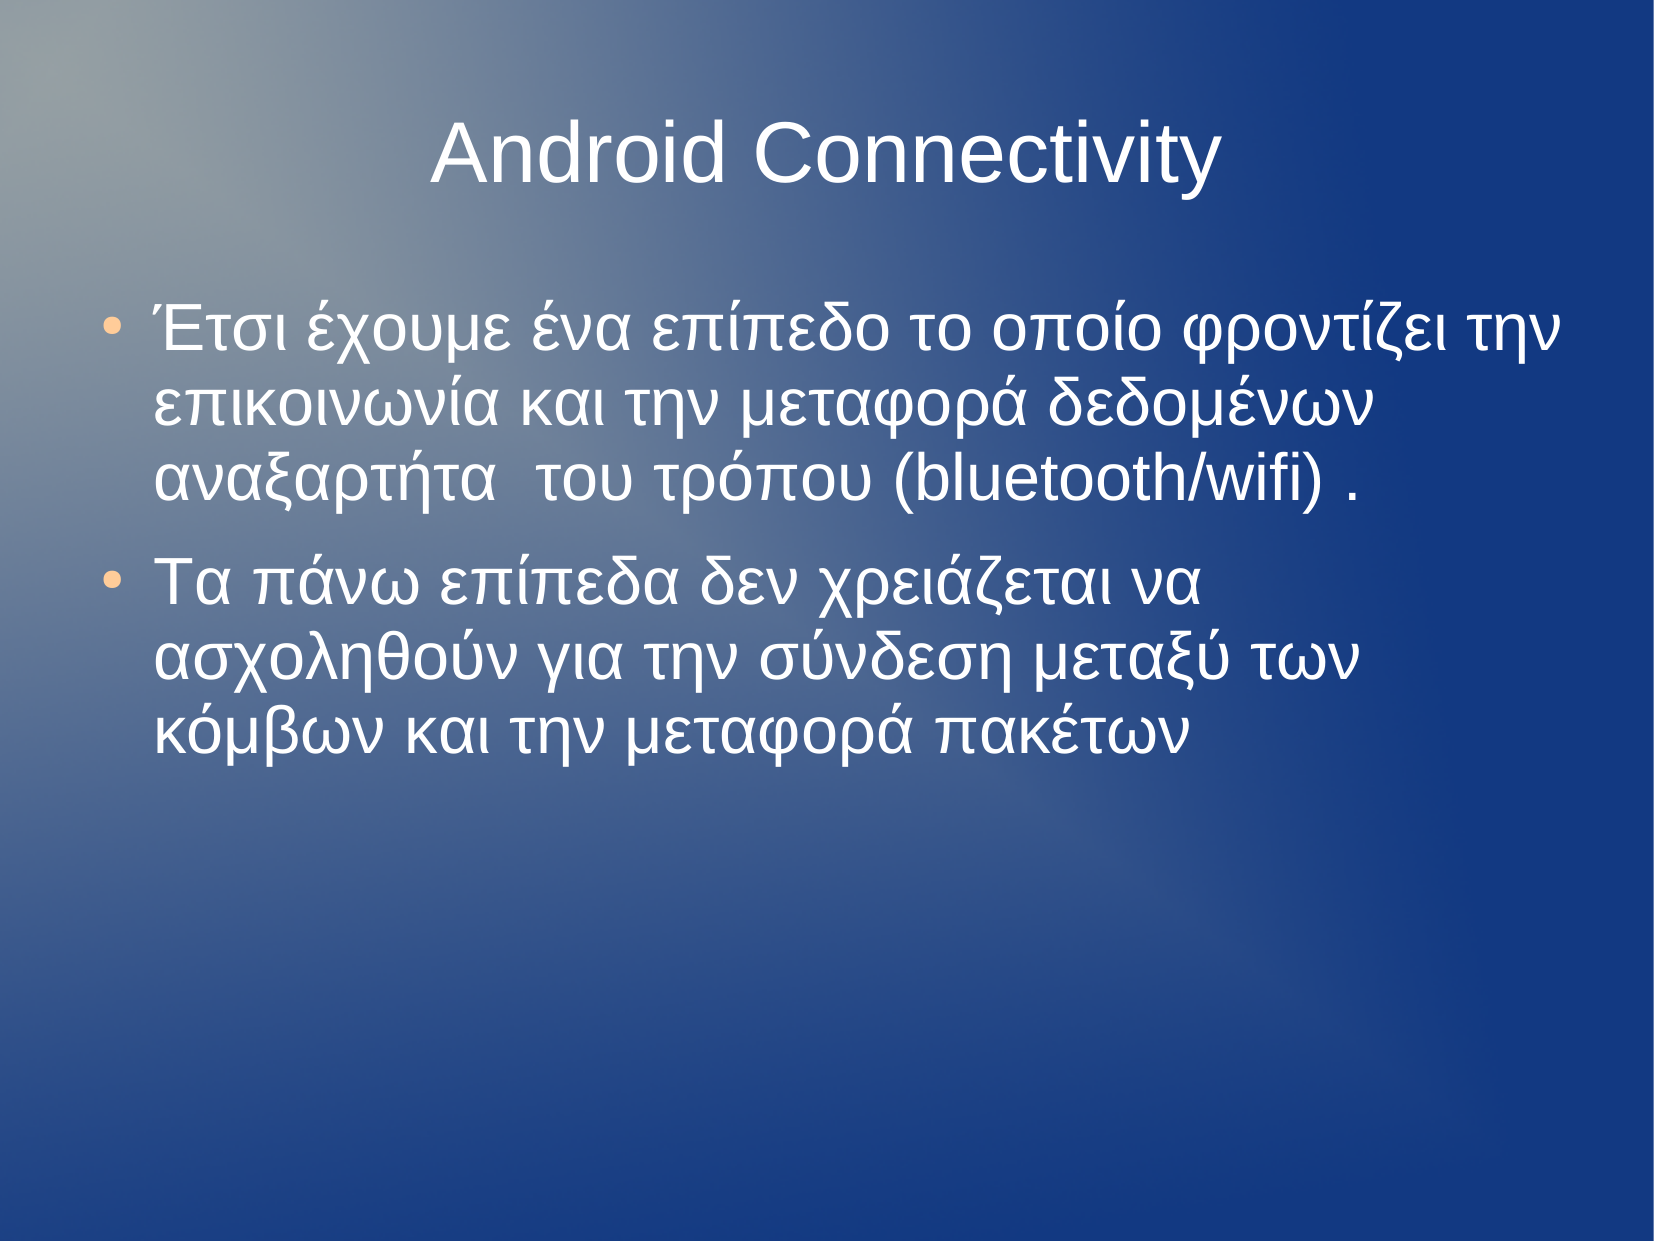

# Android Connectivity
Έτσι έχουμε ένα επίπεδο το οποίο φροντίζει την επικοινωνία και την μεταφορά δεδομένων αναξαρτήτα του τρόπου (bluetooth/wifi) .
Τα πάνω επίπεδα δεν χρειάζεται να ασχοληθούν για την σύνδεση μεταξύ των κόμβων και την μεταφορά πακέτων